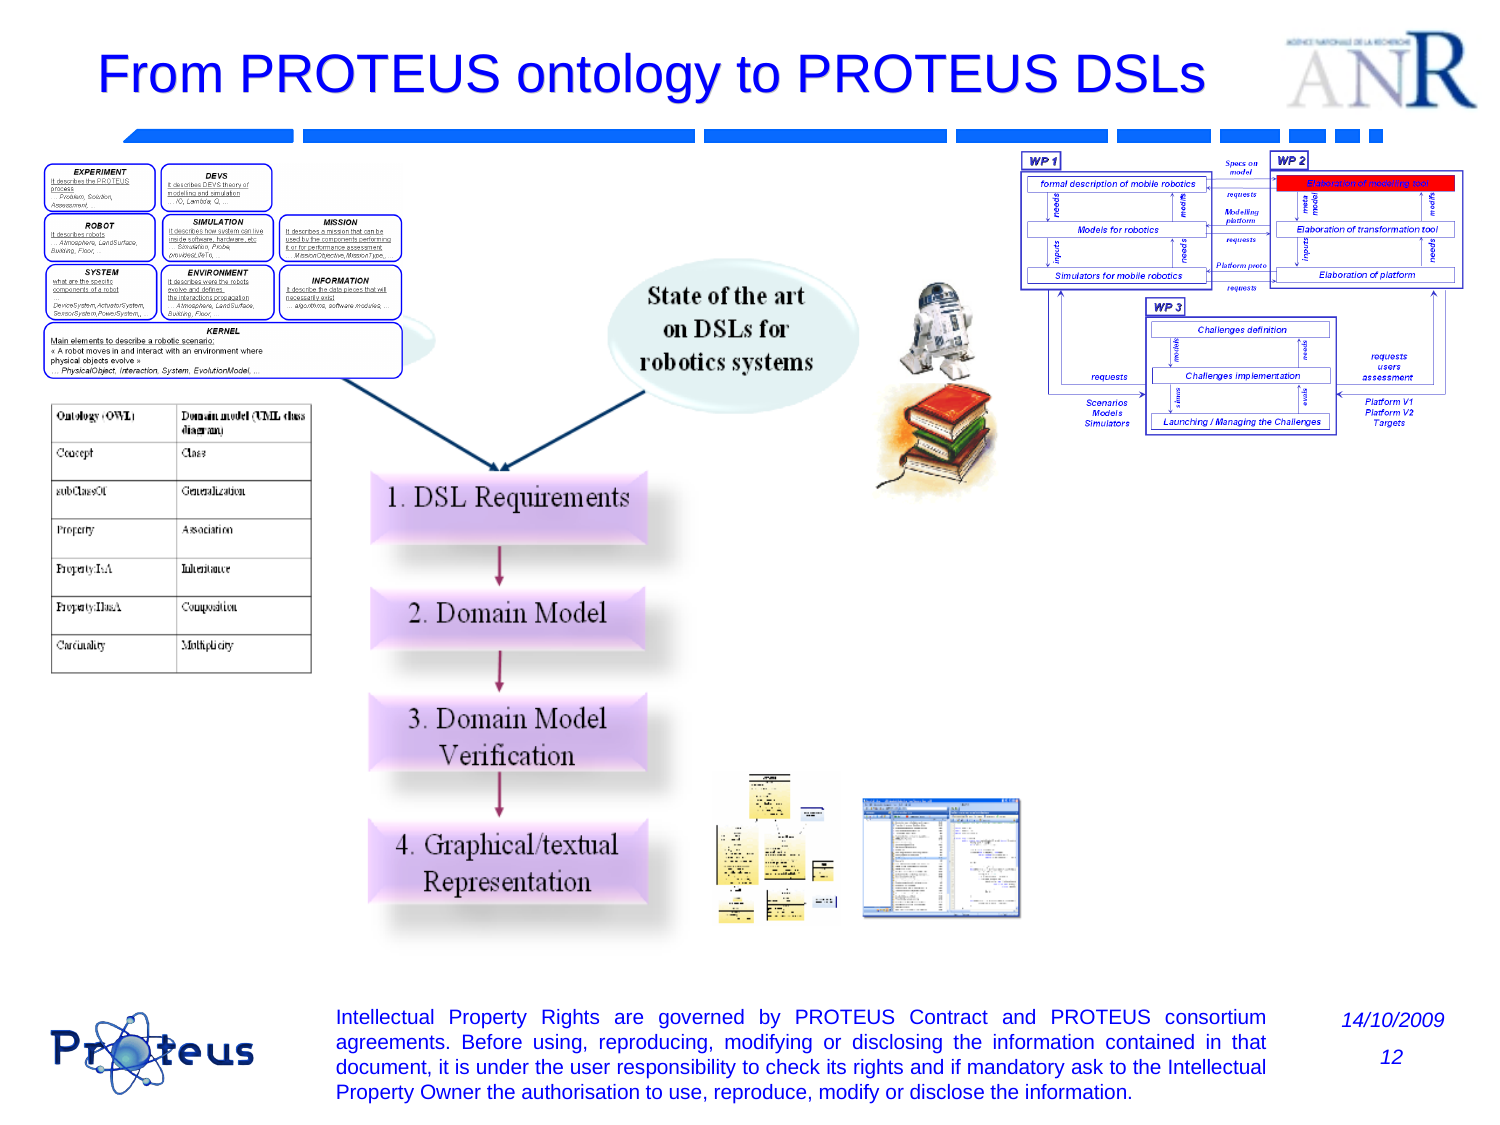

# From PROTEUS ontology to PROTEUS DSLs